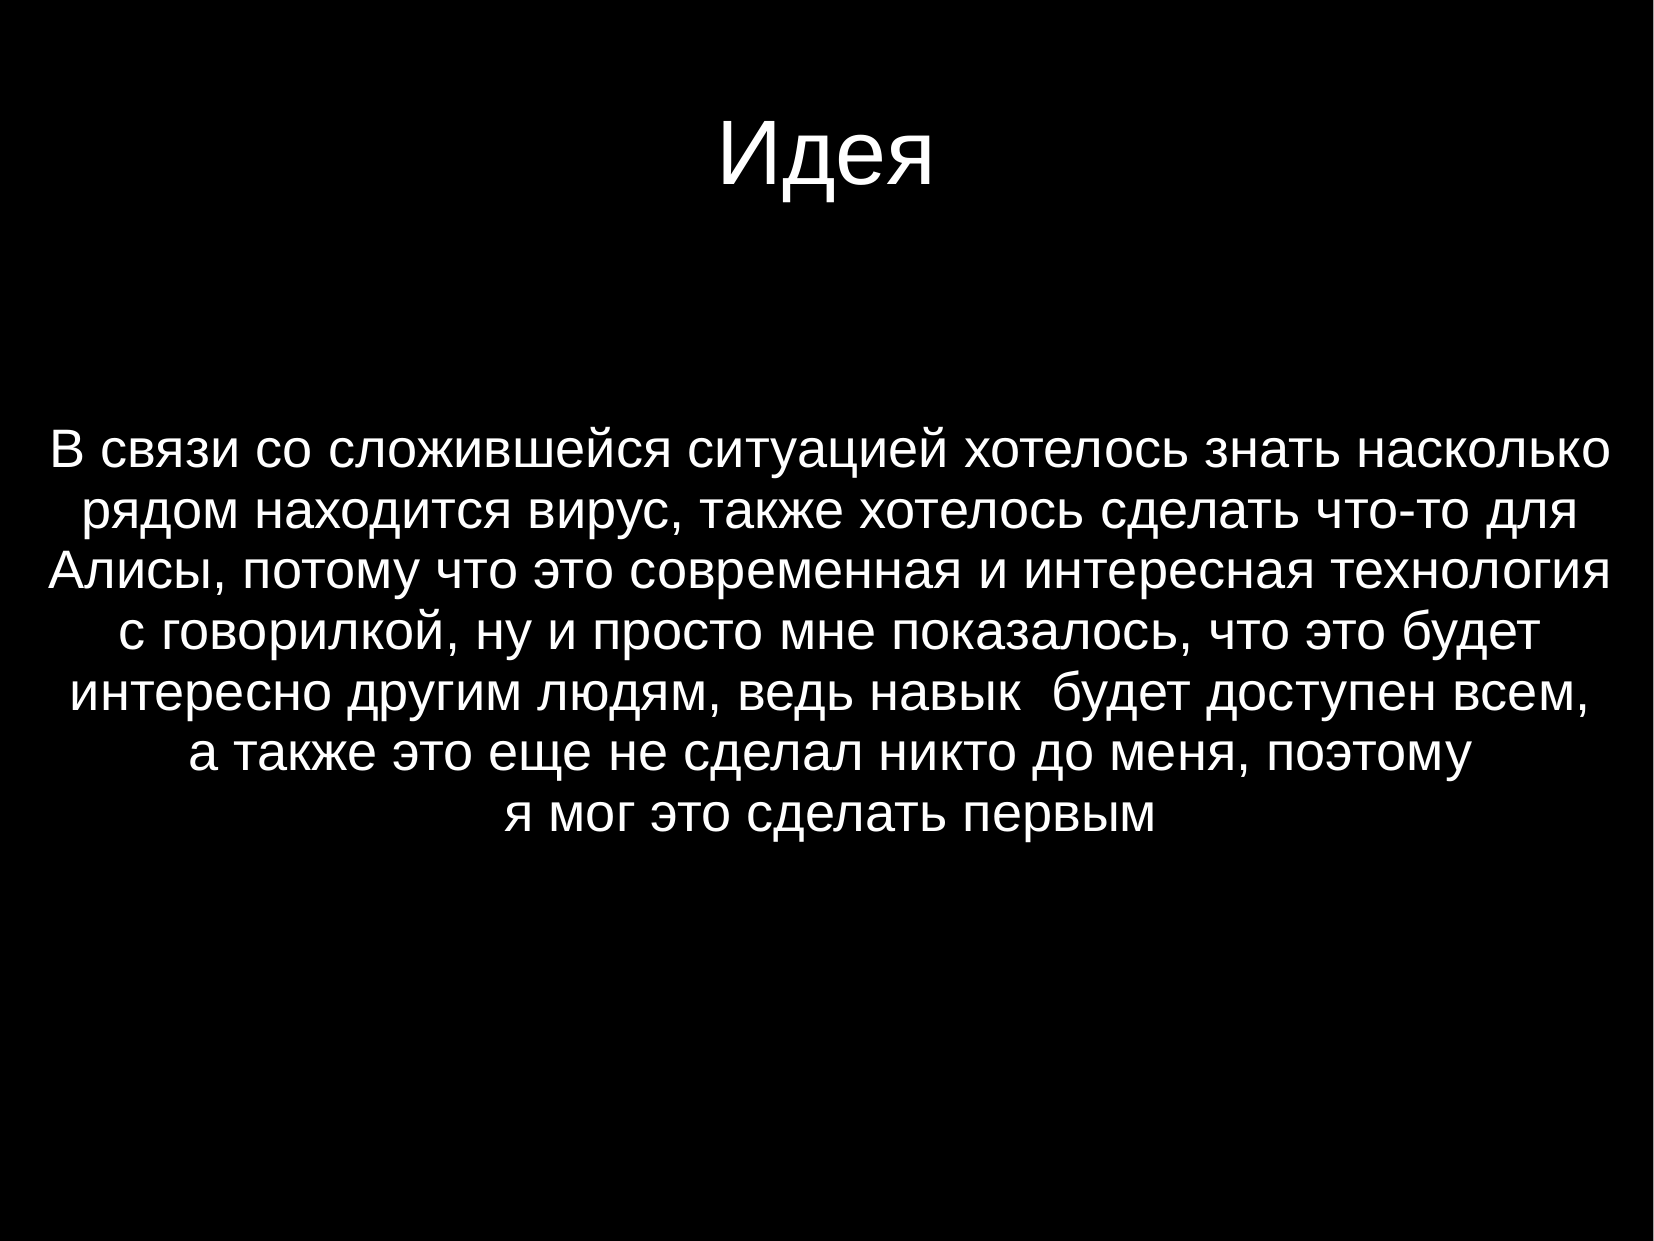

В связи со сложившейся ситуацией хотелось знать насколько
рядом находится вирус, также хотелось сделать что-то для
Алисы, потому что это современная и интересная технология
с говорилкой, ну и просто мне показалось, что это будет
интересно другим людям, ведь навык будет доступен всем,
а также это еще не сделал никто до меня, поэтому
я мог это сделать первым
# Идея